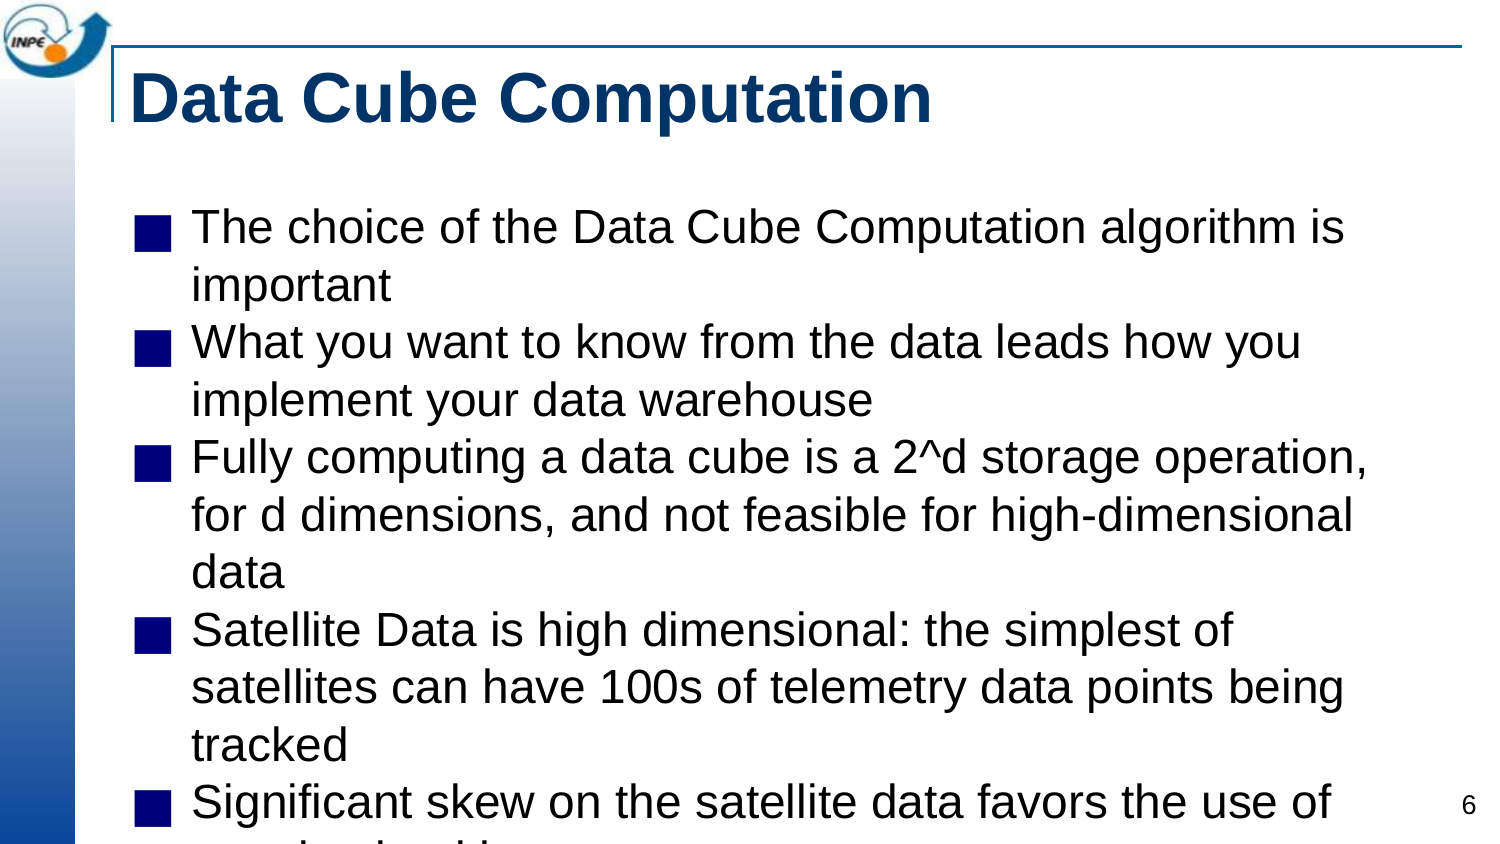

# Data Cube Computation
The choice of the Data Cube Computation algorithm is important
What you want to know from the data leads how you implement your data warehouse
Fully computing a data cube is a 2^d storage operation, for d dimensions, and not feasible for high-dimensional data
Satellite Data is high dimensional: the simplest of satellites can have 100s of telemetry data points being tracked
Significant skew on the satellite data favors the use of certain algorithms